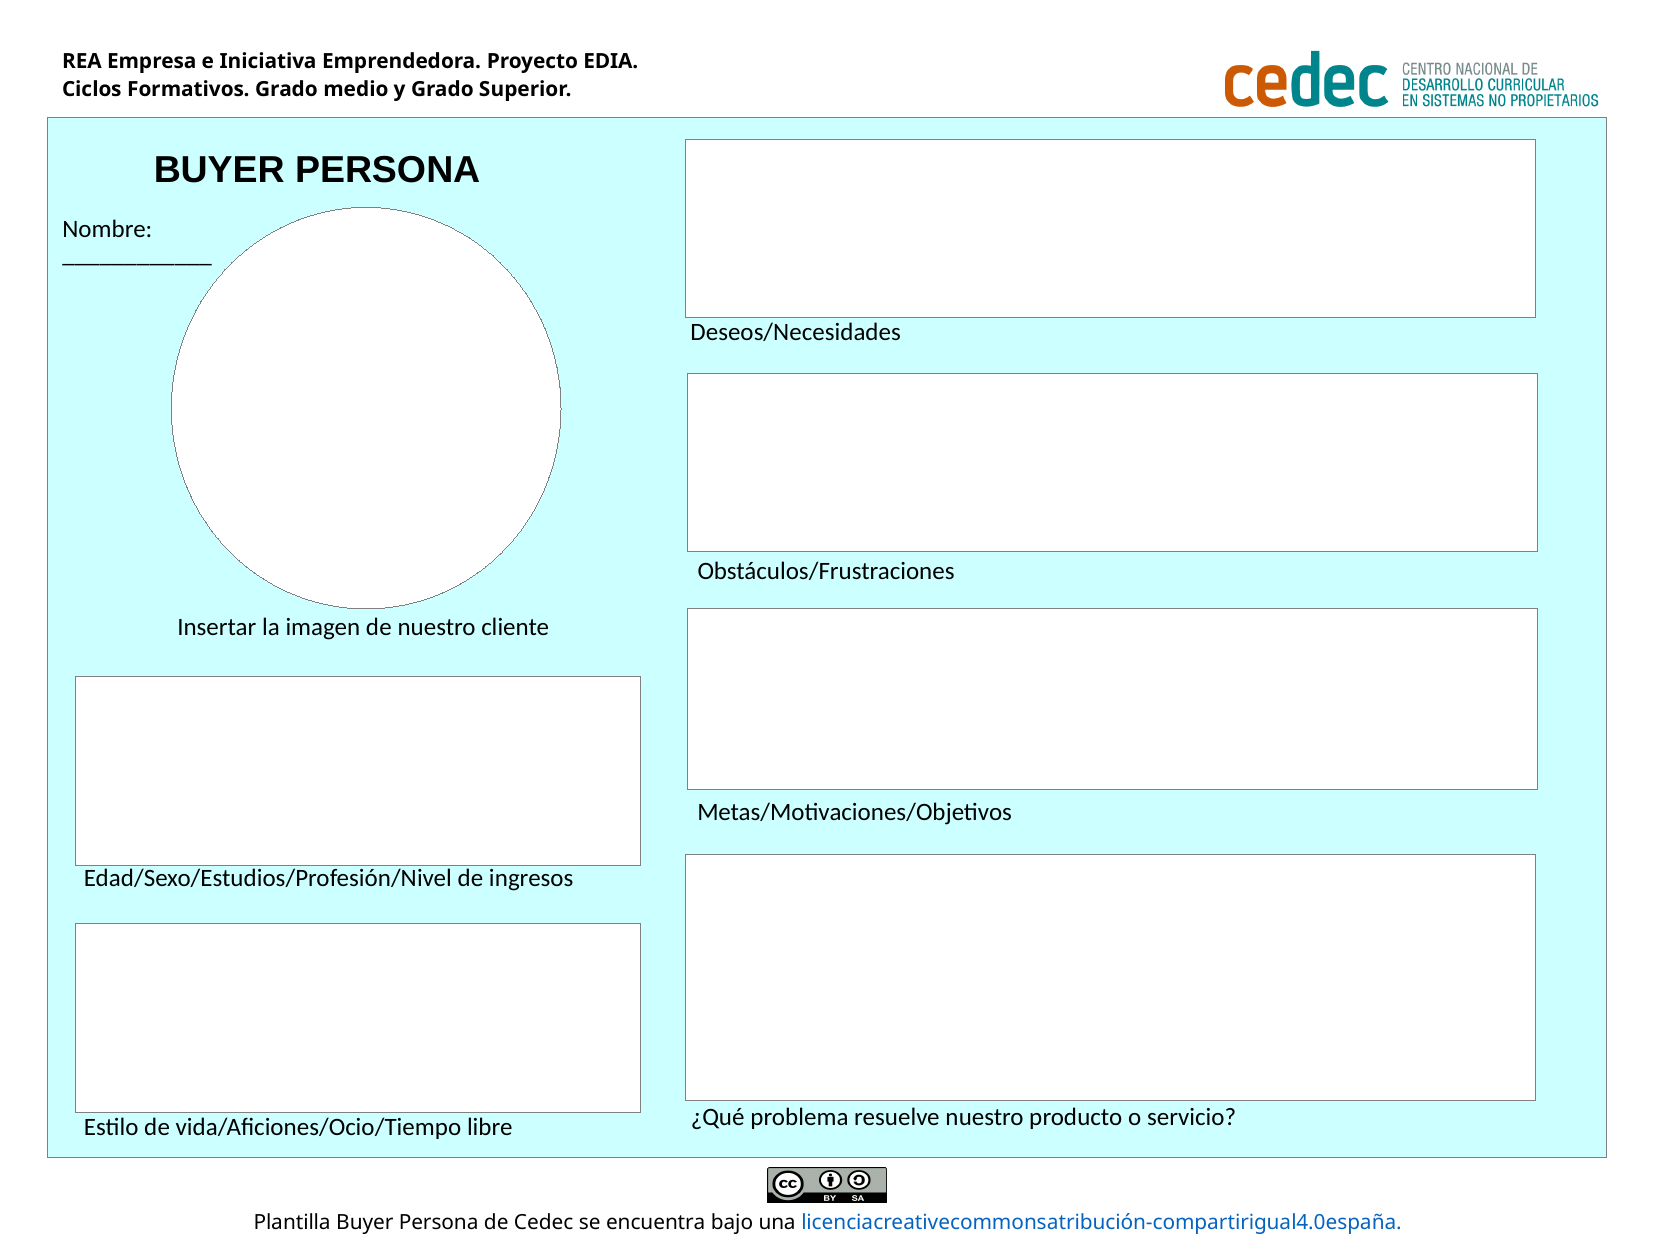

REA Empresa e Iniciativa Emprendedora. Proyecto EDIA.
Ciclos Formativos. Grado medio y Grado Superior.
BUYER PERSONA
Nombre:
____________
Deseos/Necesidades
Obstáculos/Frustraciones
Insertar la imagen de nuestro cliente
Metas/Motivaciones/Objetivos
Edad/Sexo/Estudios/Profesión/Nivel de ingresos
¿Qué problema resuelve nuestro producto o servicio?
Estilo de vida/Aficiones/Ocio/Tiempo libre
Plantilla Buyer Persona de Cedec se encuentra bajo una licenciacreativecommonsatribución-compartirigual4.0españa.